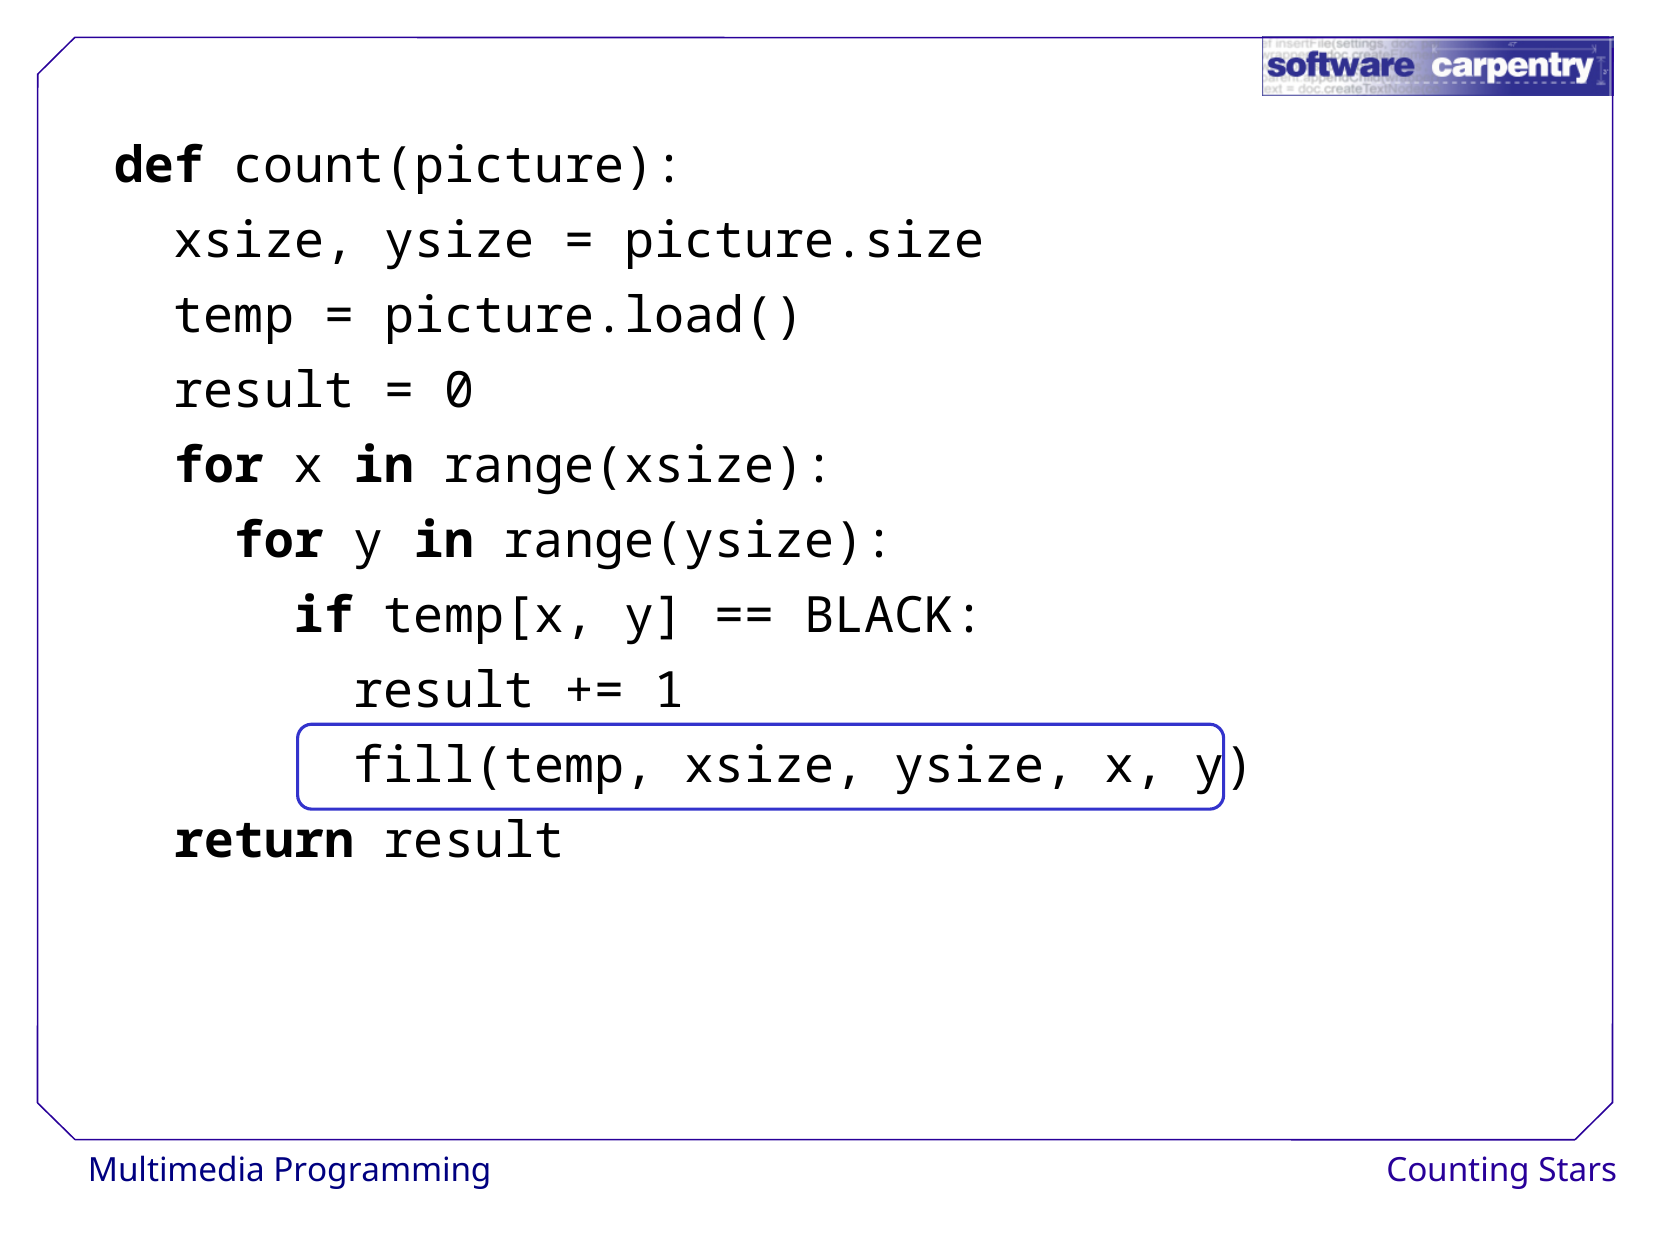

def count(picture):
 xsize, ysize = picture.size
 temp = picture.load()
 result = 0
 for x in range(xsize):
 for y in range(ysize):
 if temp[x, y] == BLACK:
 result += 1
 fill(temp, xsize, ysize, x, y)
 return result